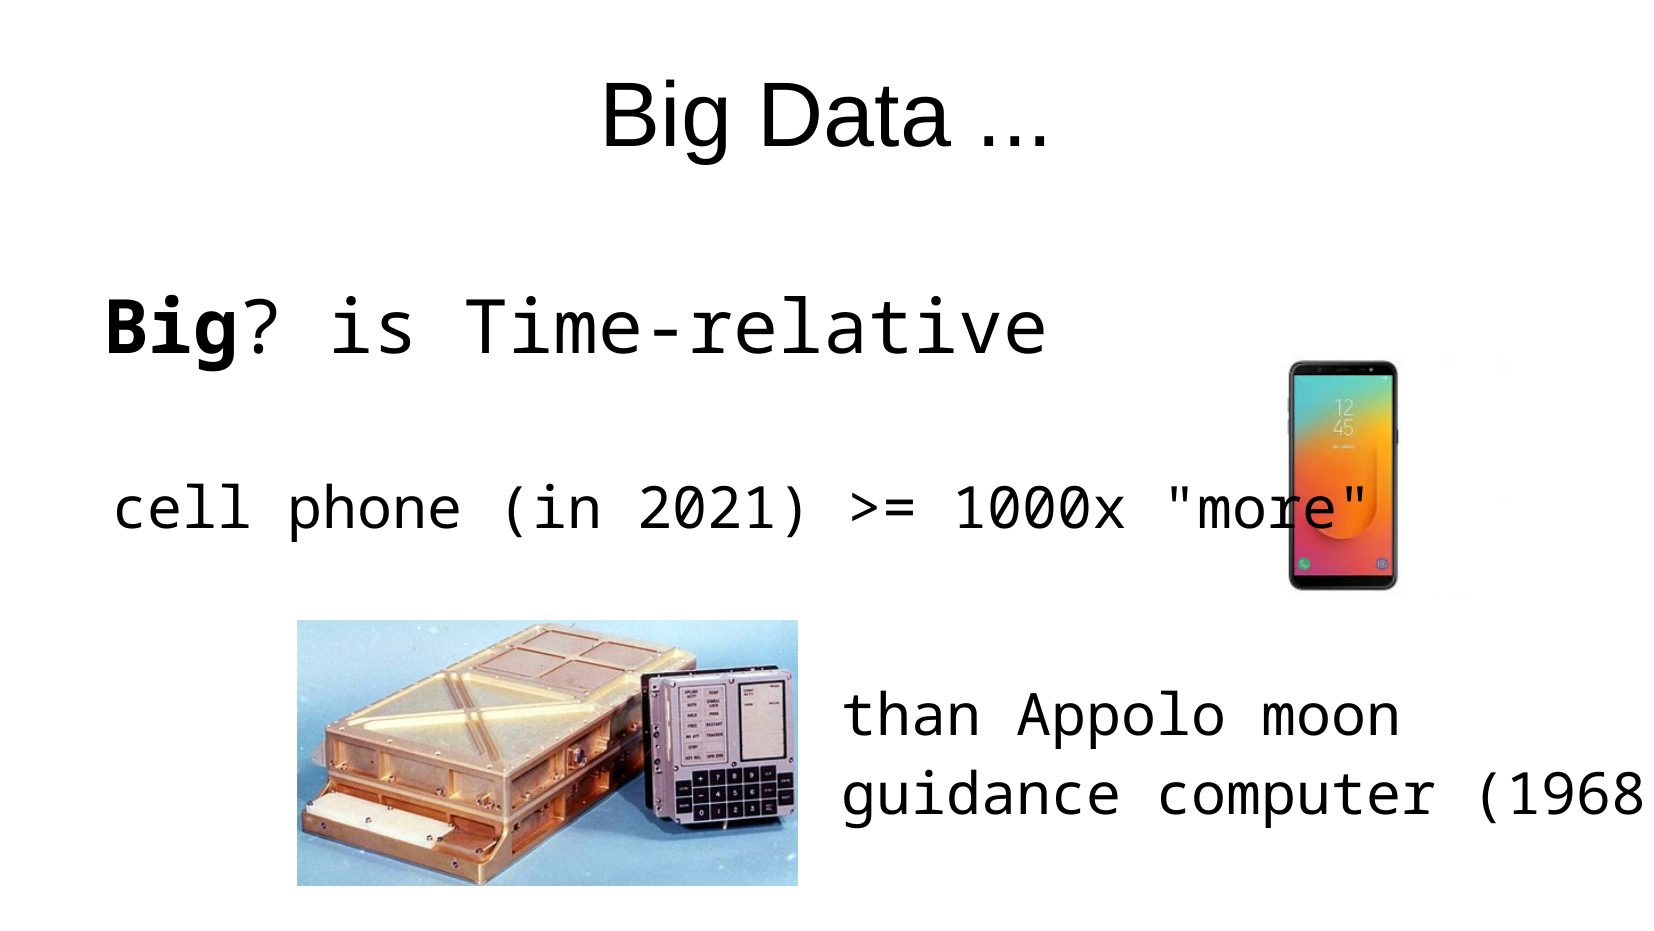

# Big Data ...
Big? is Time-relative
cell phone (in 2021) >= 1000x "more"
than Appolo moon
guidance computer (1968)